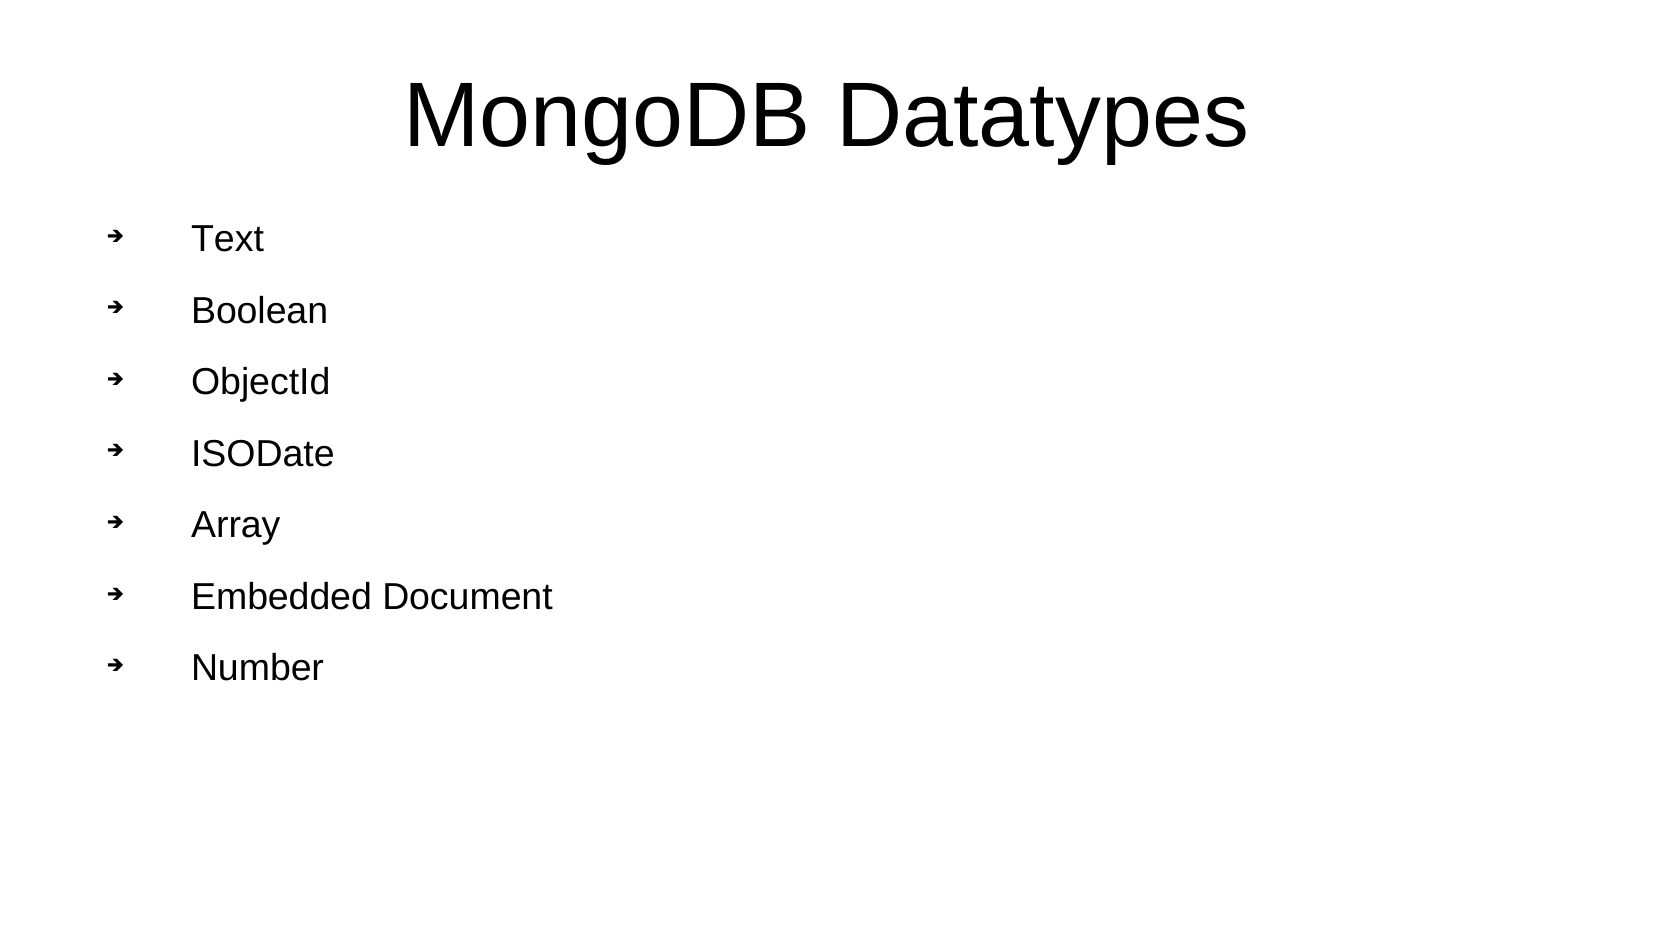

# MongoDB Datatypes
Text
Boolean
ObjectId
ISODate
Array
Embedded Document
Number